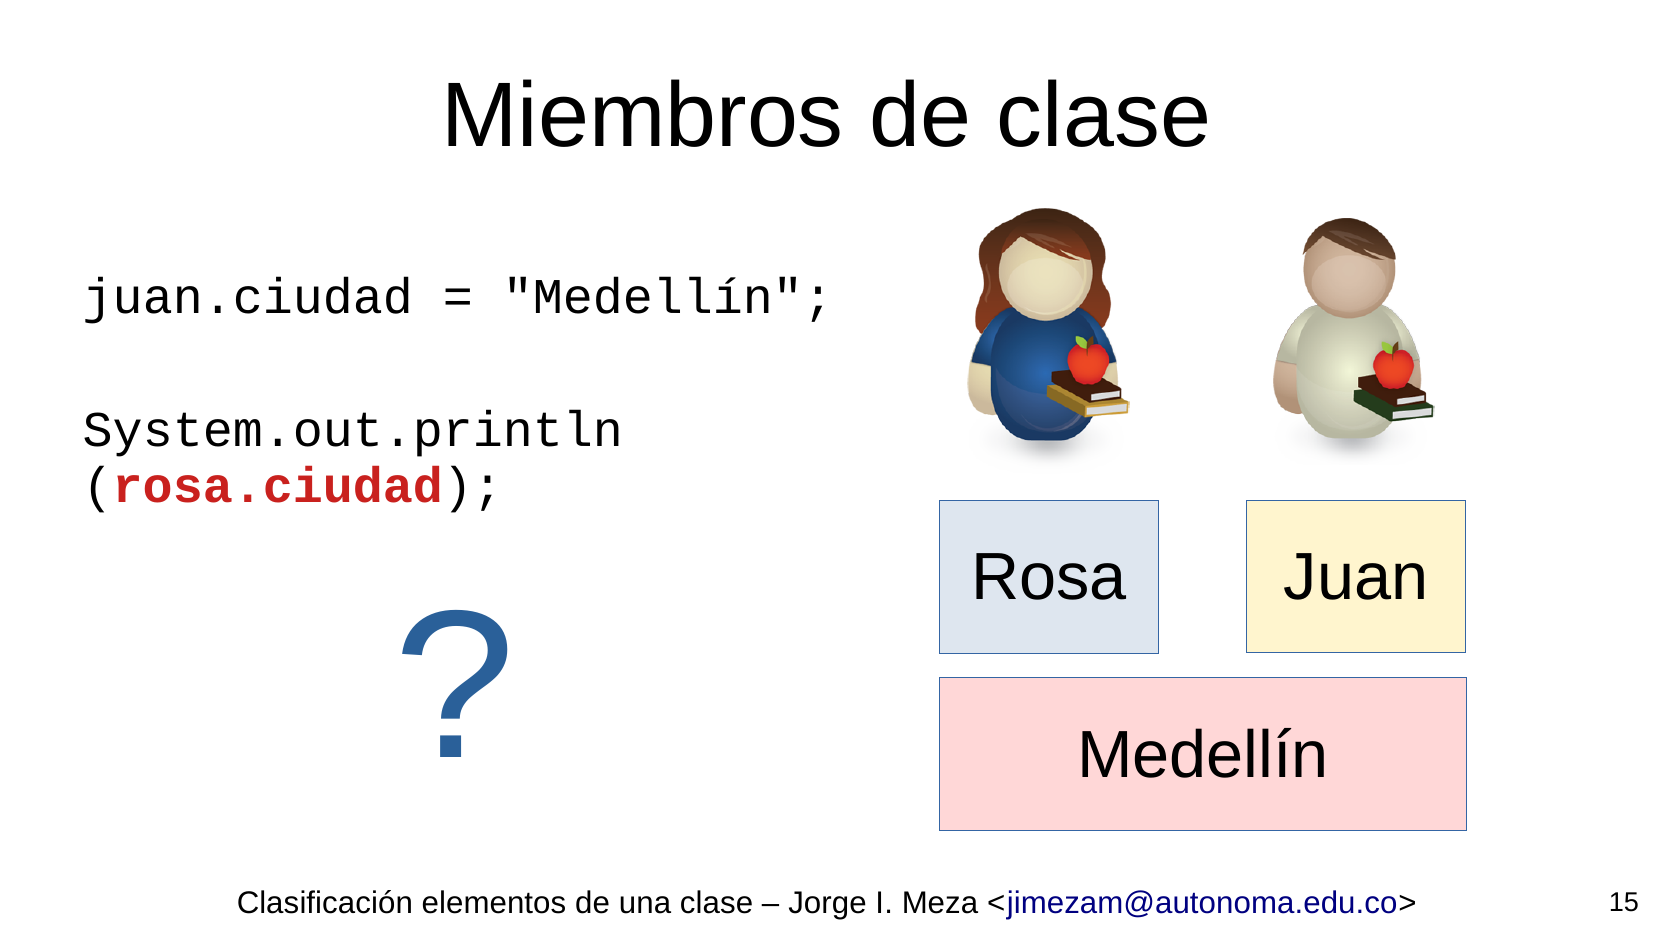

# Miembros de clase
juan.ciudad = "Medellín";
System.out.println (rosa.ciudad);
?
Rosa
Juan
Medellín